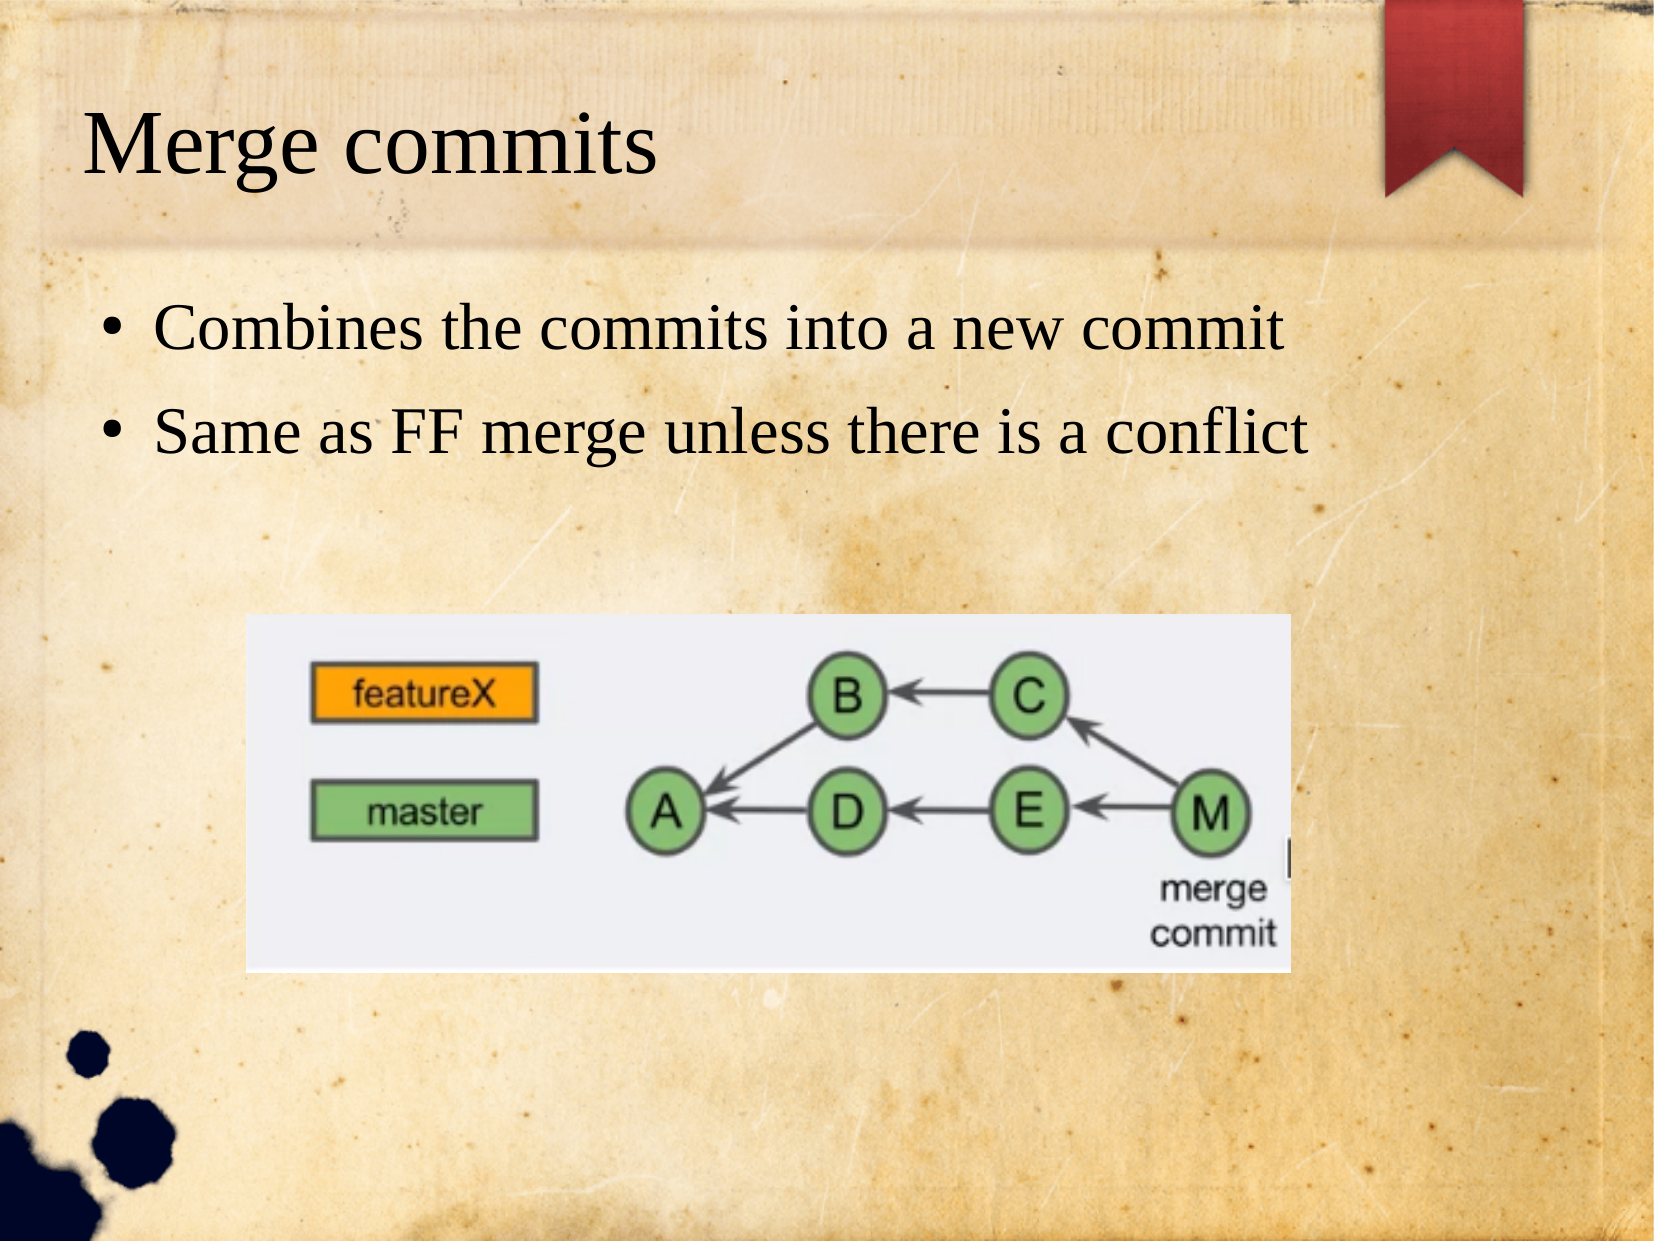

# Merge commits
Combines the commits into a new commit
Same as FF merge unless there is a conflict